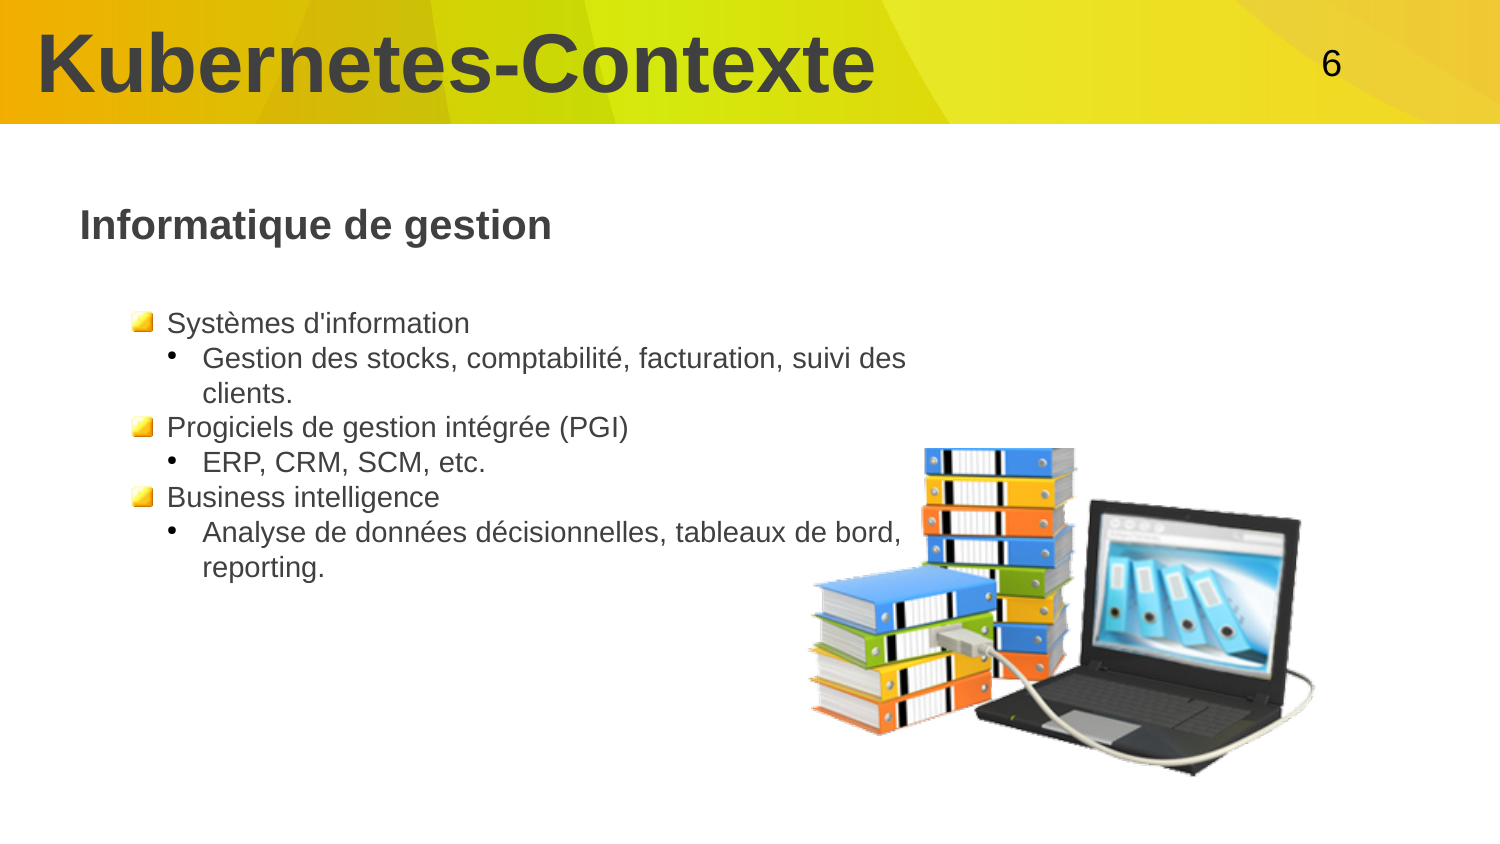

Kubernetes-Contexte
Informatique de gestion
Systèmes d'information
Gestion des stocks, comptabilité, facturation, suivi des clients.
Progiciels de gestion intégrée (PGI)
ERP, CRM, SCM, etc.
Business intelligence
Analyse de données décisionnelles, tableaux de bord, reporting.